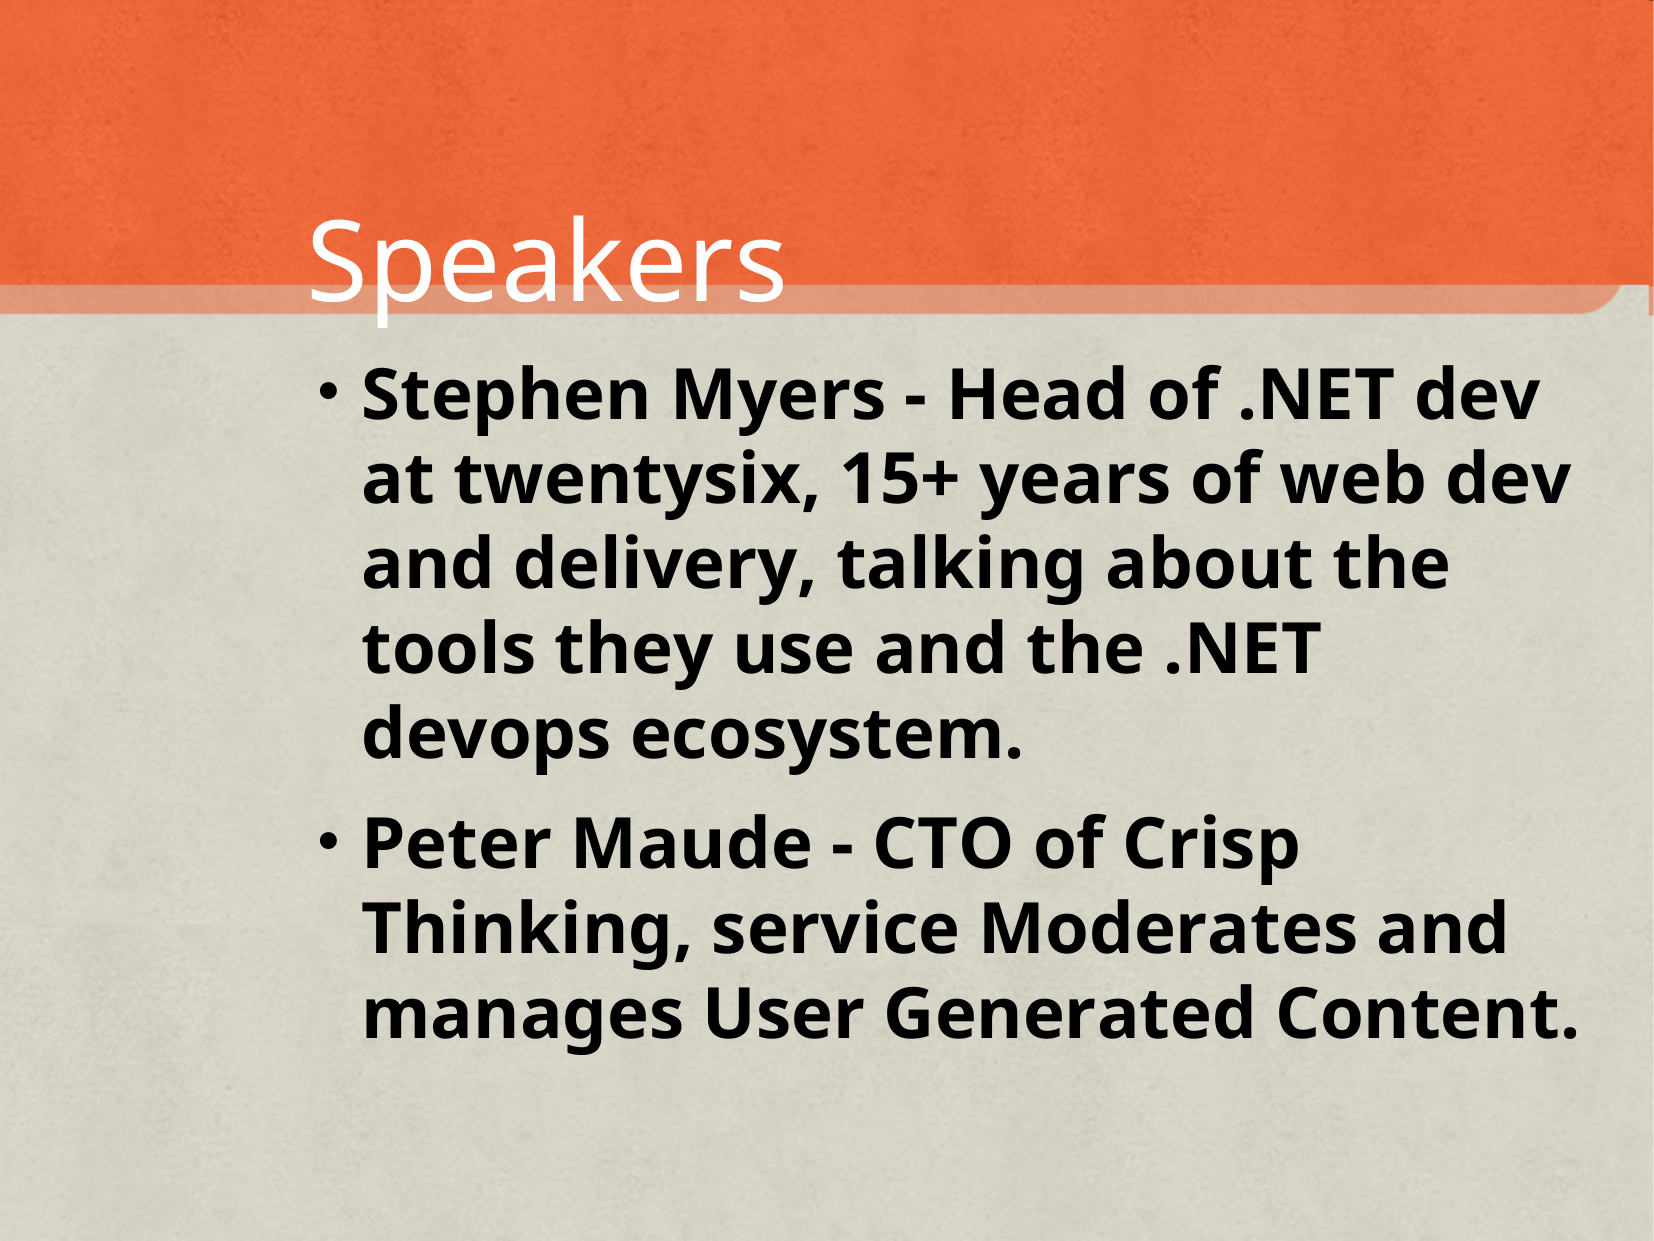

# Speakers
Stephen Myers - Head of .NET dev at twentysix, 15+ years of web dev and delivery, talking about the tools they use and the .NET devops ecosystem.
Peter Maude - CTO of Crisp Thinking, service Moderates and manages User Generated Content.